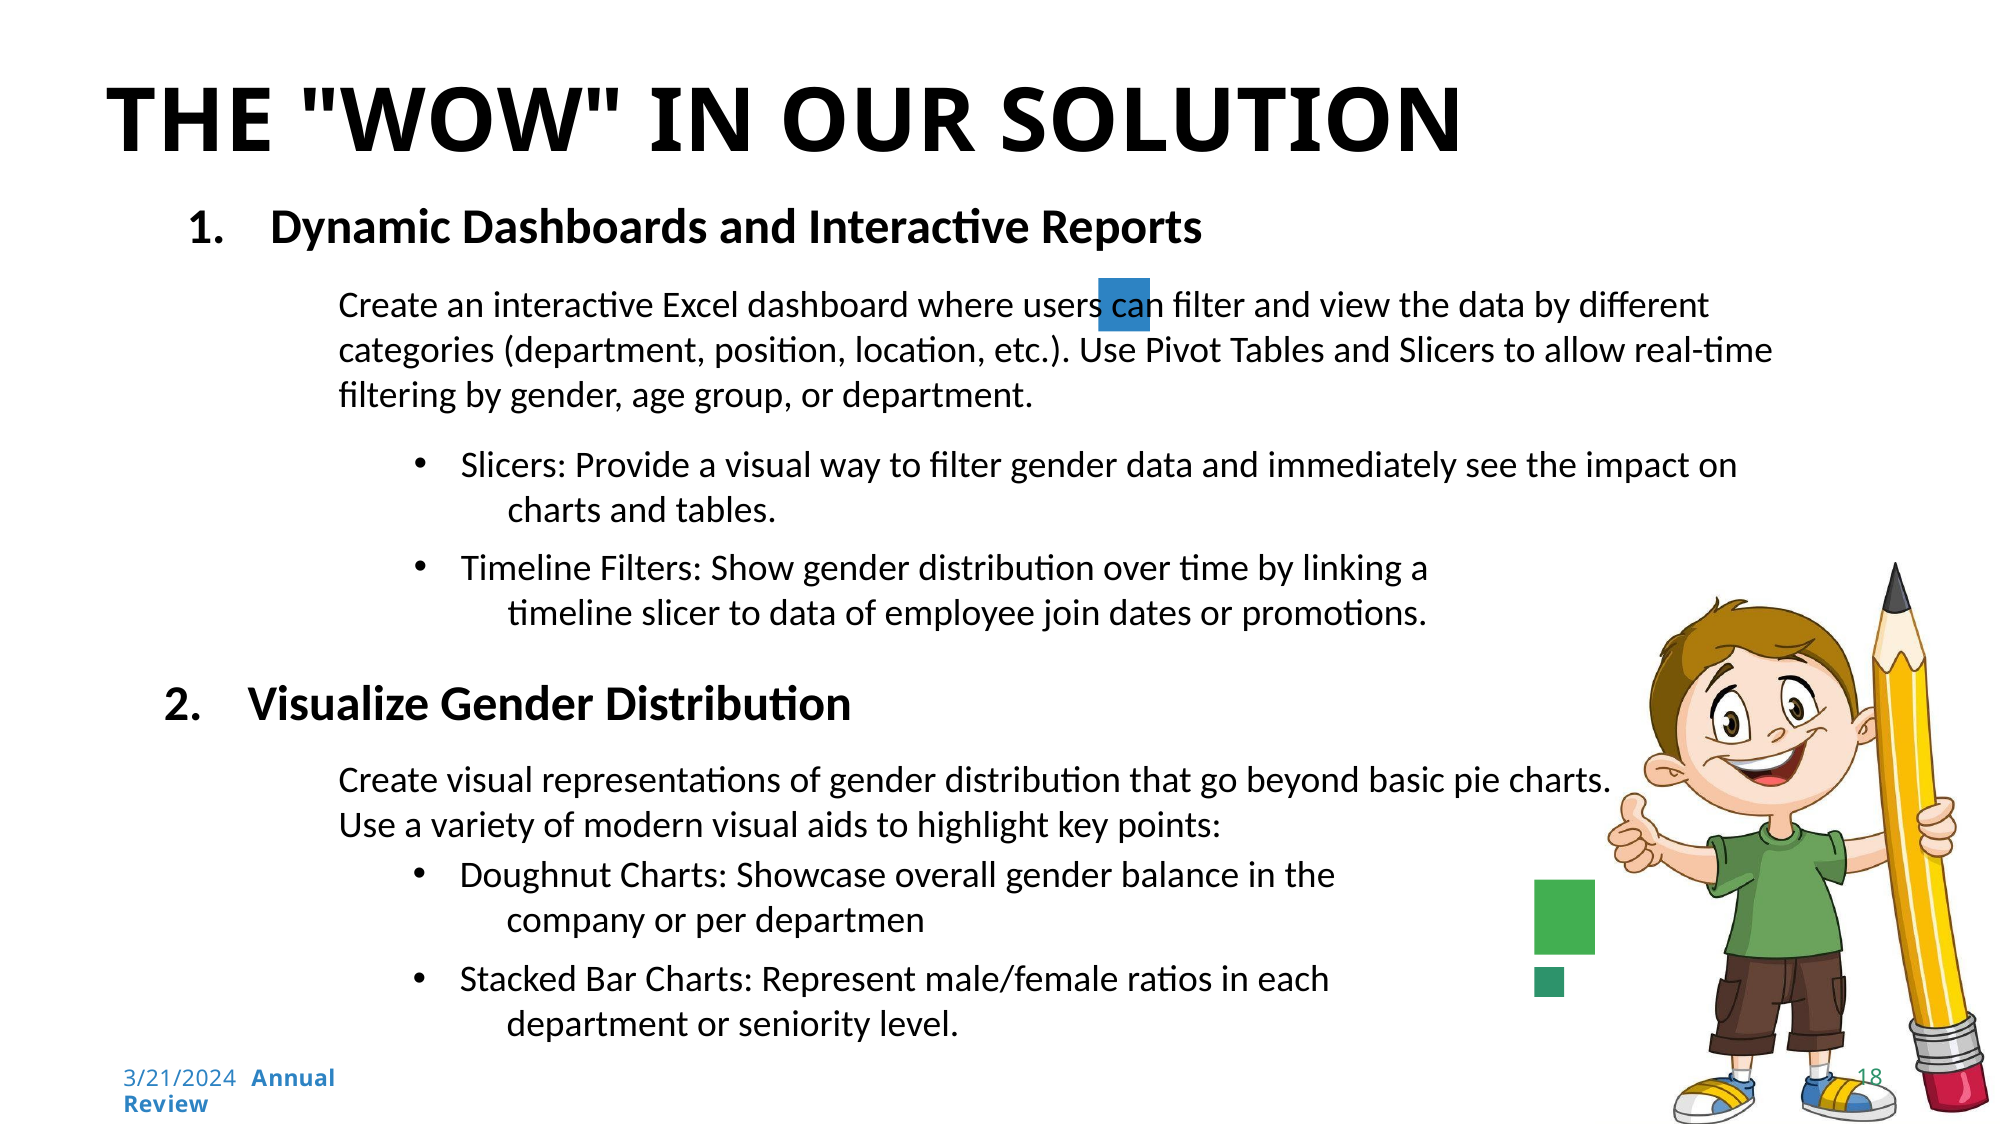

# THE "WOW" IN OUR SOLUTION
1. Dynamic Dashboards and Interactive Reports
Create an interactive Excel dashboard where users can filter and view the data by different categories (department, position, location, etc.). Use Pivot Tables and Slicers to allow real-time filtering by gender, age group, or department.
Slicers: Provide a visual way to filter gender data and immediately see the impact on charts and tables.
Timeline Filters: Show gender distribution over time by linking a timeline slicer to data of employee join dates or promotions.
2. Visualize Gender Distribution
Create visual representations of gender distribution that go beyond basic pie charts. Use a variety of modern visual aids to highlight key points:
Doughnut Charts: Showcase overall gender balance in the company or per departmen
Stacked Bar Charts: Represent male/female ratios in each department or seniority level.
3/21/2024 Annual Review